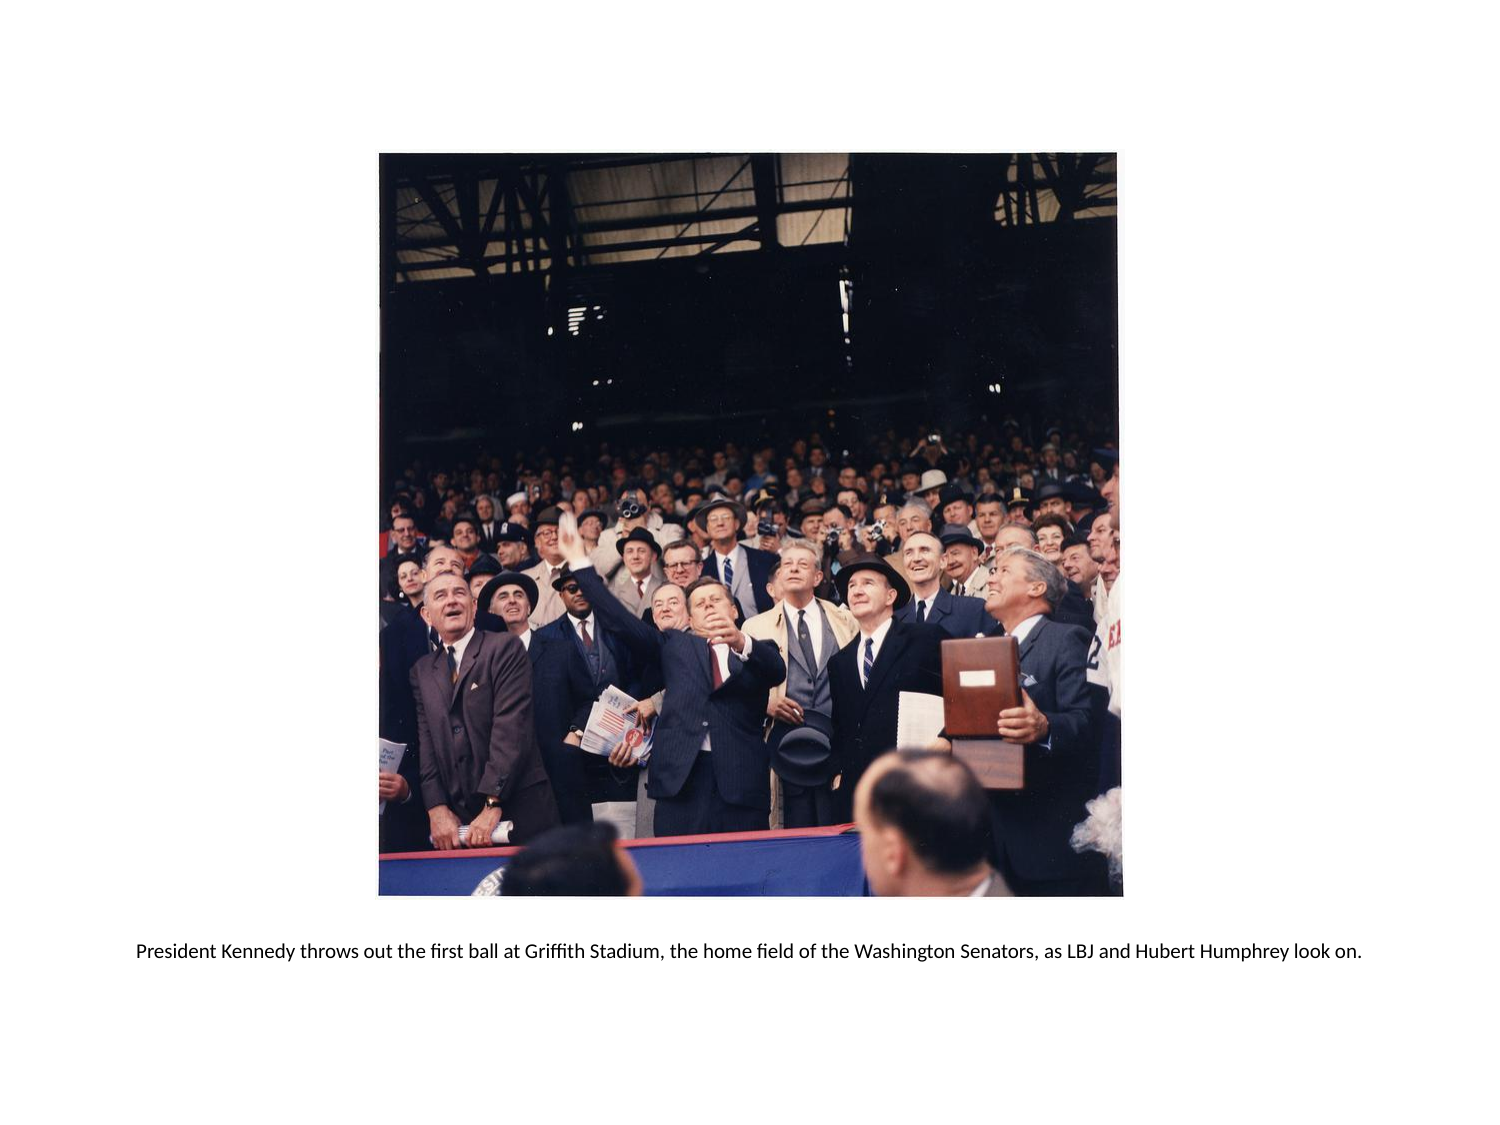

President Kennedy throws out the first ball at Griffith Stadium, the home field of the Washington Senators, as LBJ and Hubert Humphrey look on.